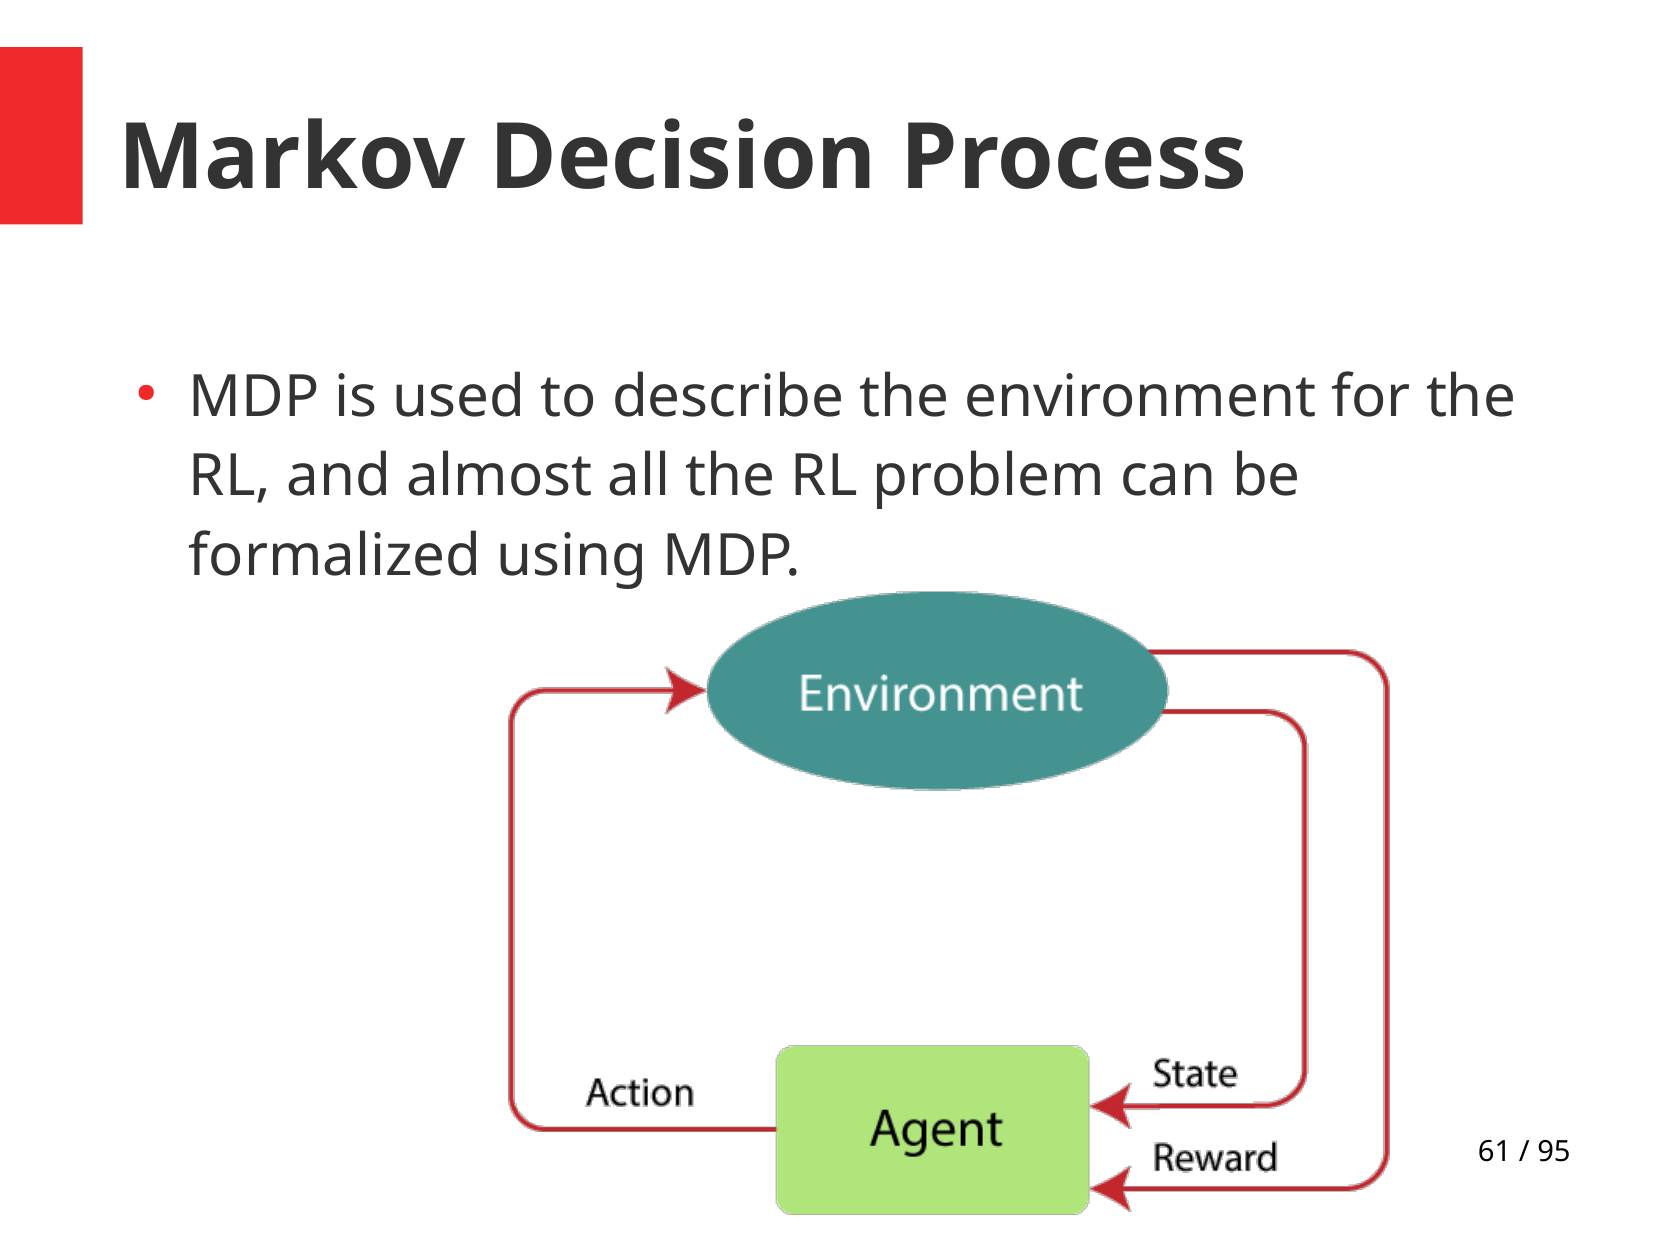

# Markov Decision Process
MDP is used to describe the environment for the RL, and almost all the RL problem can be formalized using MDP.
61